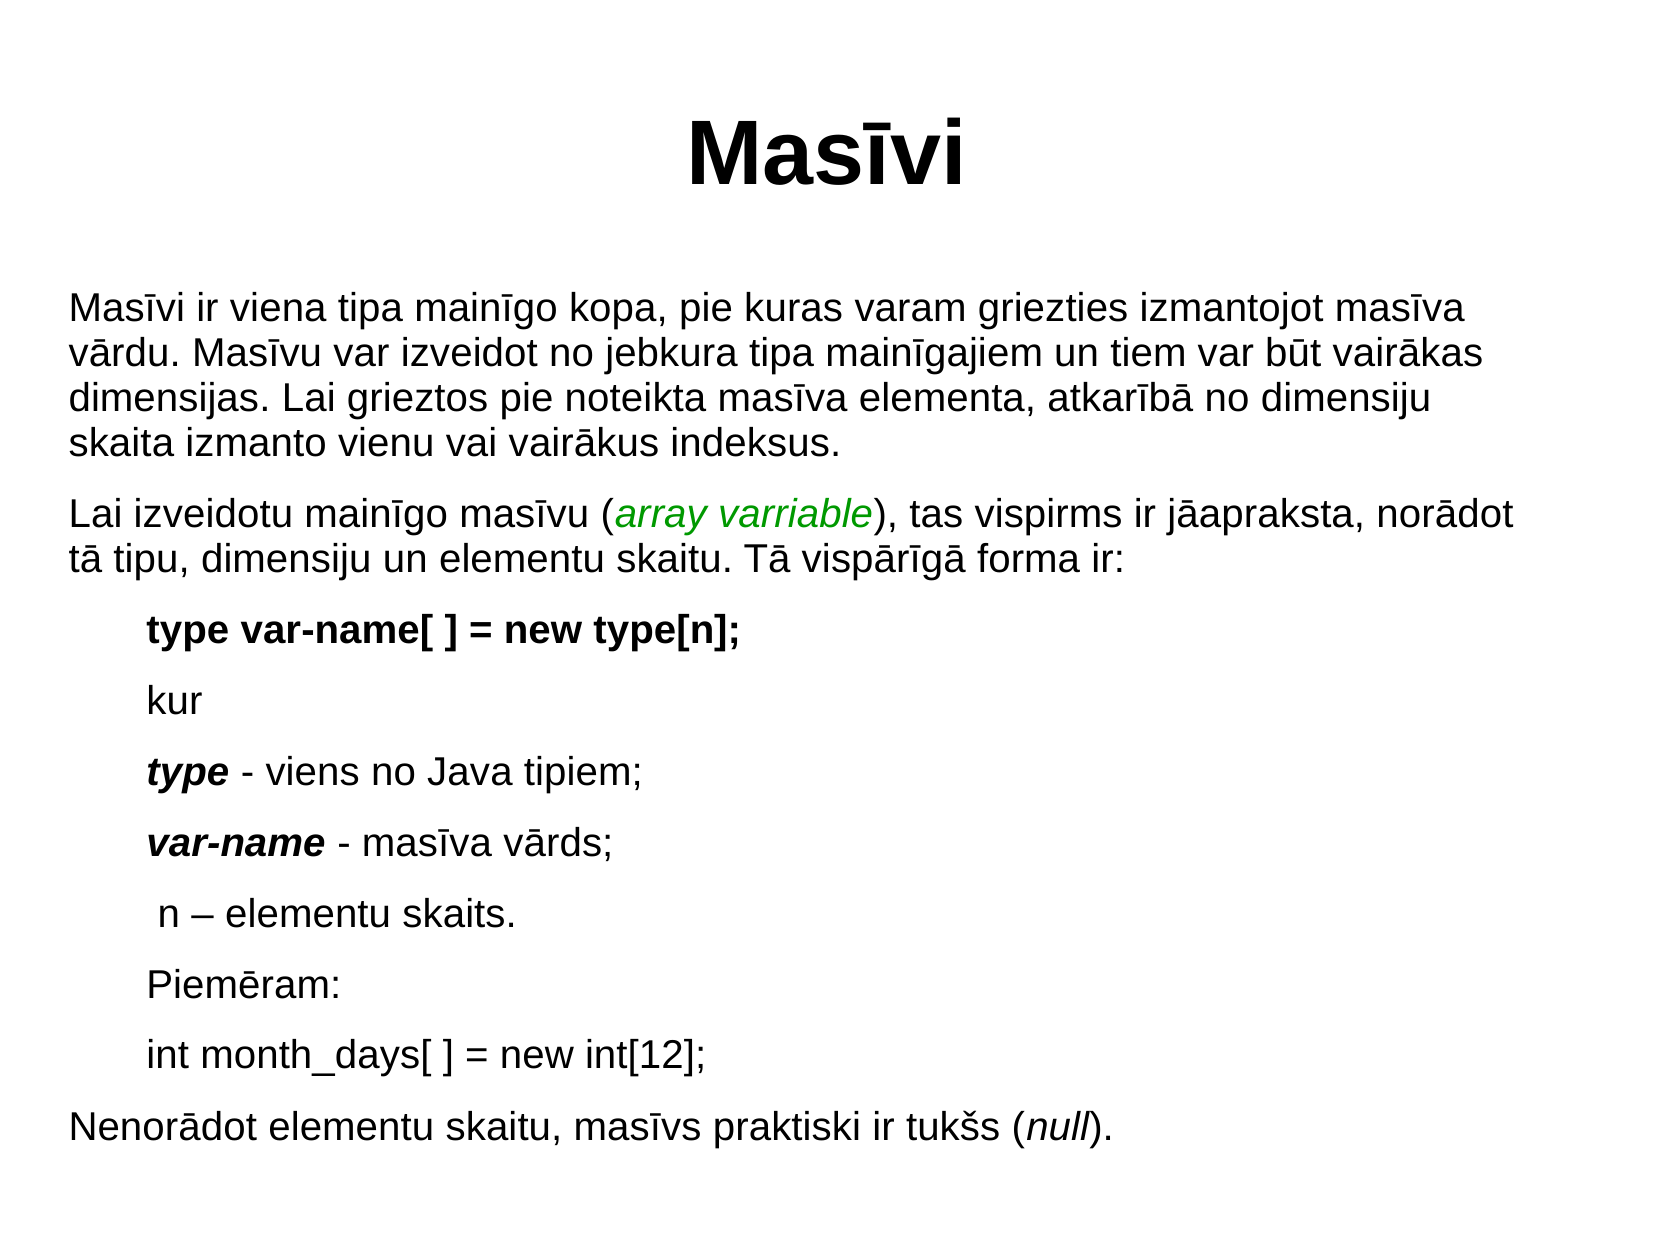

# Masīvi
Masīvi ir viena tipa mainīgo kopa, pie kuras varam griezties izmantojot masīva vārdu. Masīvu var izveidot no jebkura tipa mainīgajiem un tiem var būt vairākas dimensijas. Lai grieztos pie noteikta masīva elementa, atkarībā no dimensiju skaita izmanto vienu vai vairākus indeksus.
Lai izveidotu mainīgo masīvu (array varriable), tas vispirms ir jāapraksta, norādot tā tipu, dimensiju un elementu skaitu. Tā vispārīgā forma ir:
type var-name[ ] = new type[n];
kur
type - viens no Java tipiem;
var-name - masīva vārds;
 n – elementu skaits.
Piemēram:
int month_days[ ] = new int[12];
Nenorādot elementu skaitu, masīvs praktiski ir tukšs (null).